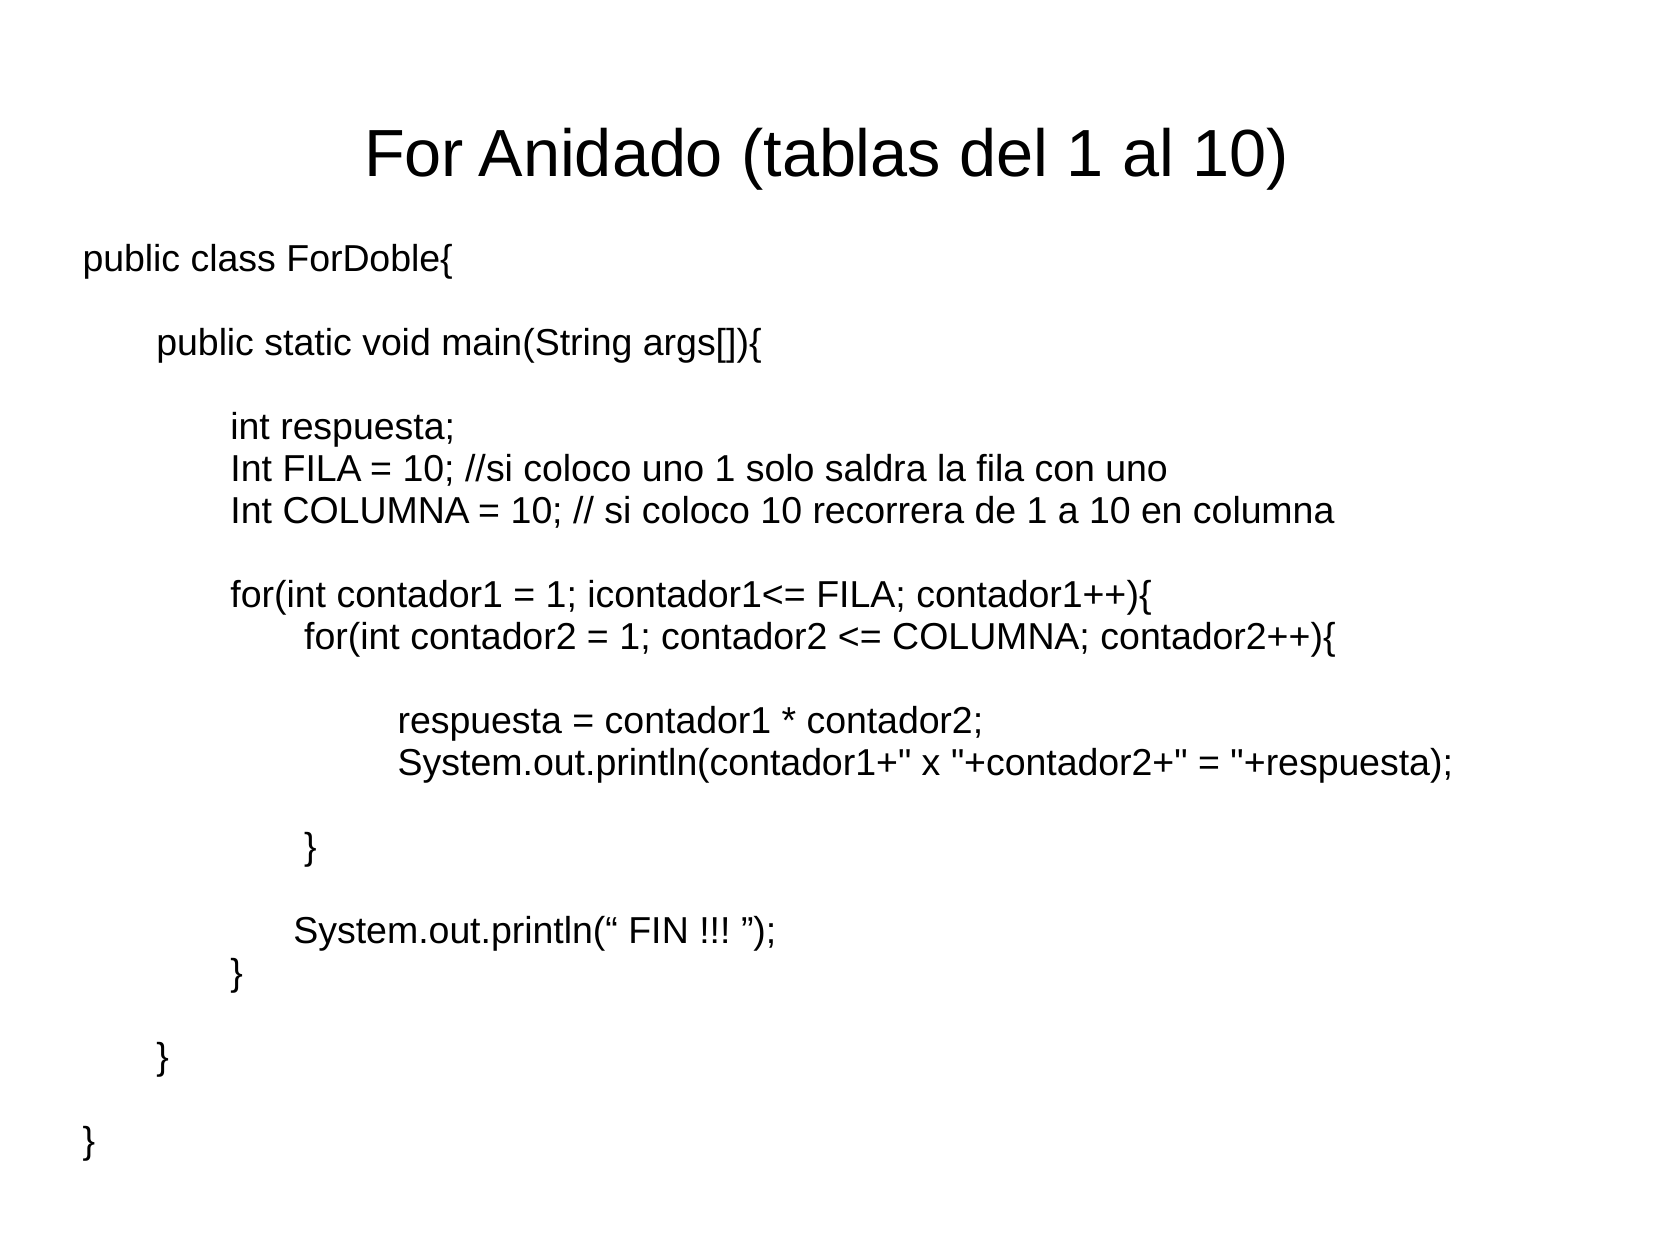

# For Anidado (tablas del 1 al 10)
public class ForDoble{
	public static void main(String args[]){
		int respuesta;
		Int FILA = 10; //si coloco uno 1 solo saldra la fila con uno
		Int COLUMNA = 10; // si coloco 10 recorrera de 1 a 10 en columna
		for(int contador1 = 1; icontador1<= FILA; contador1++){
			for(int contador2 = 1; contador2 <= COLUMNA; contador2++){
 respuesta = contador1 * contador2;
 System.out.println(contador1+" x "+contador2+" = "+respuesta);
			}
		 System.out.println(“ FIN !!! ”);
		}
	}
}